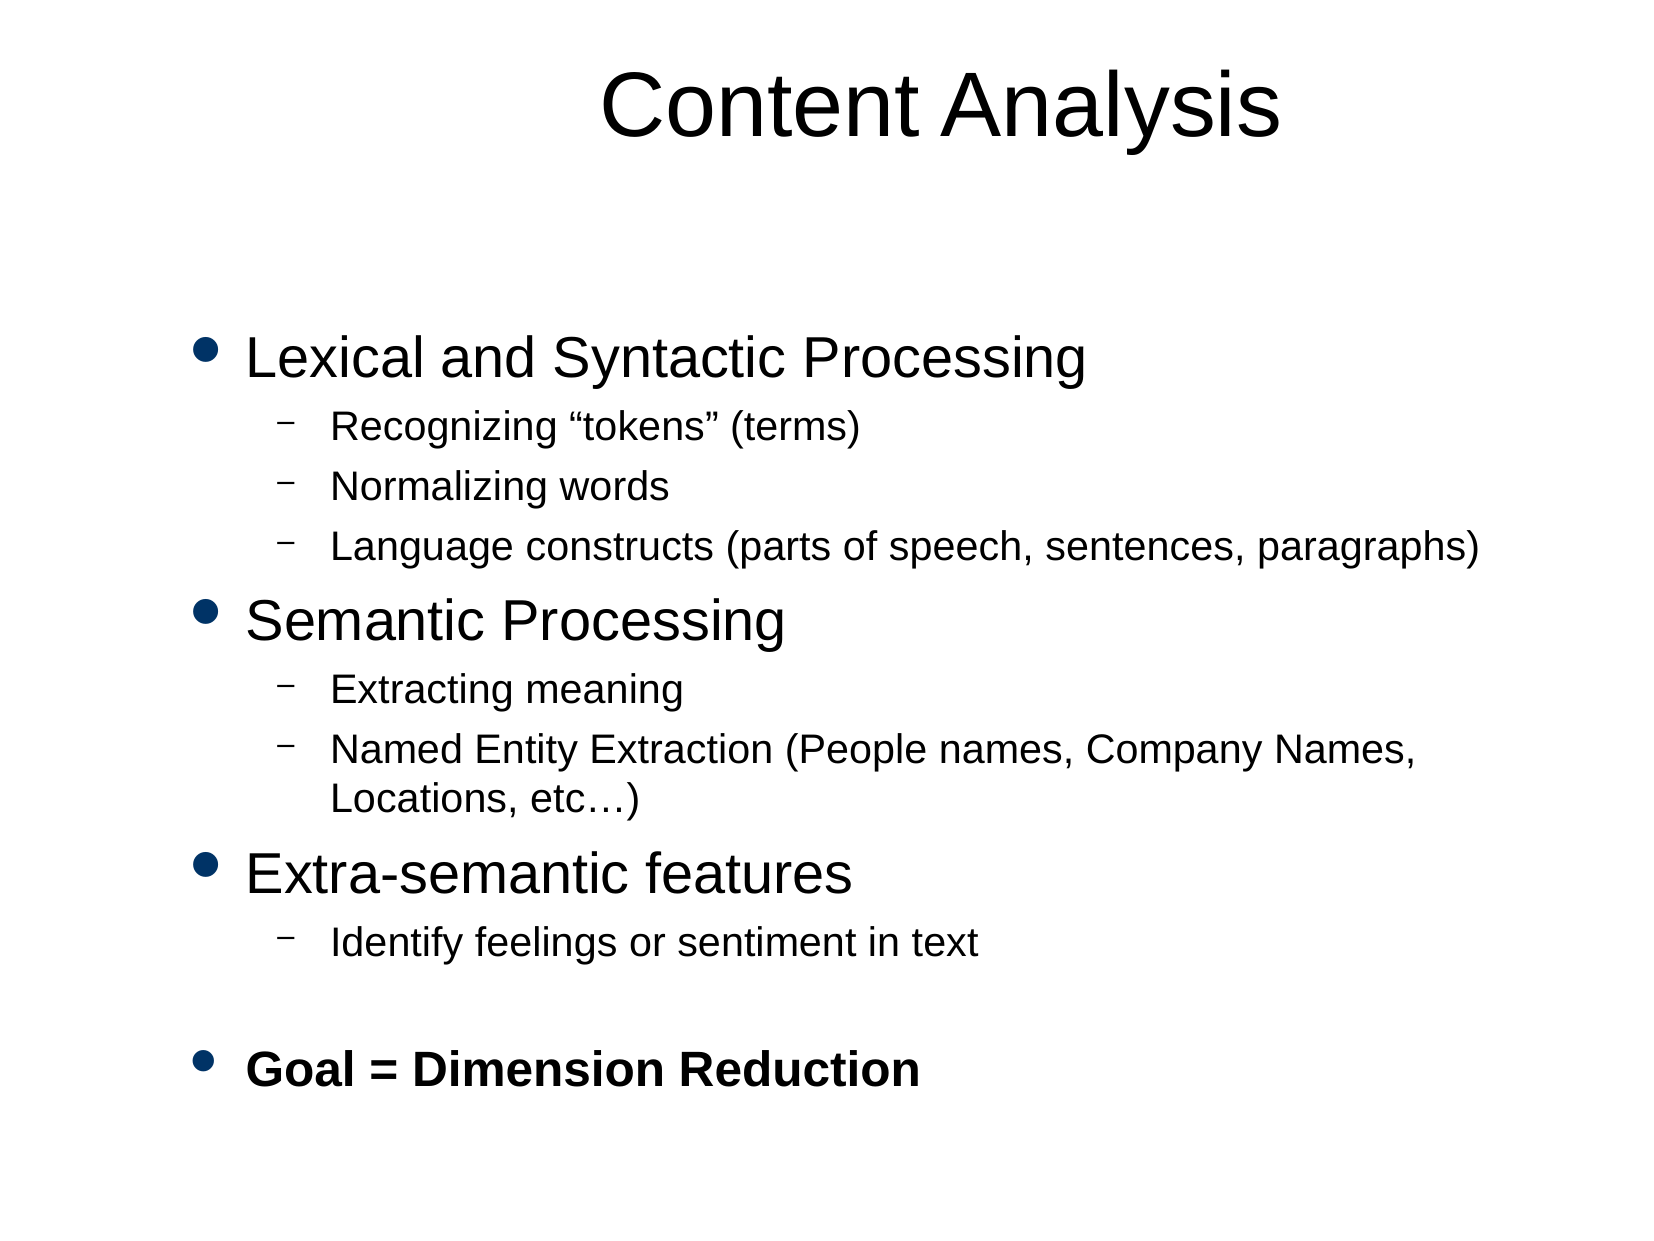

# Content Analysis
Lexical and Syntactic Processing
Recognizing “tokens” (terms)
Normalizing words
Language constructs (parts of speech, sentences, paragraphs)
Semantic Processing
Extracting meaning
Named Entity Extraction (People names, Company Names, Locations, etc…)
Extra-semantic features
Identify feelings or sentiment in text
Goal = Dimension Reduction